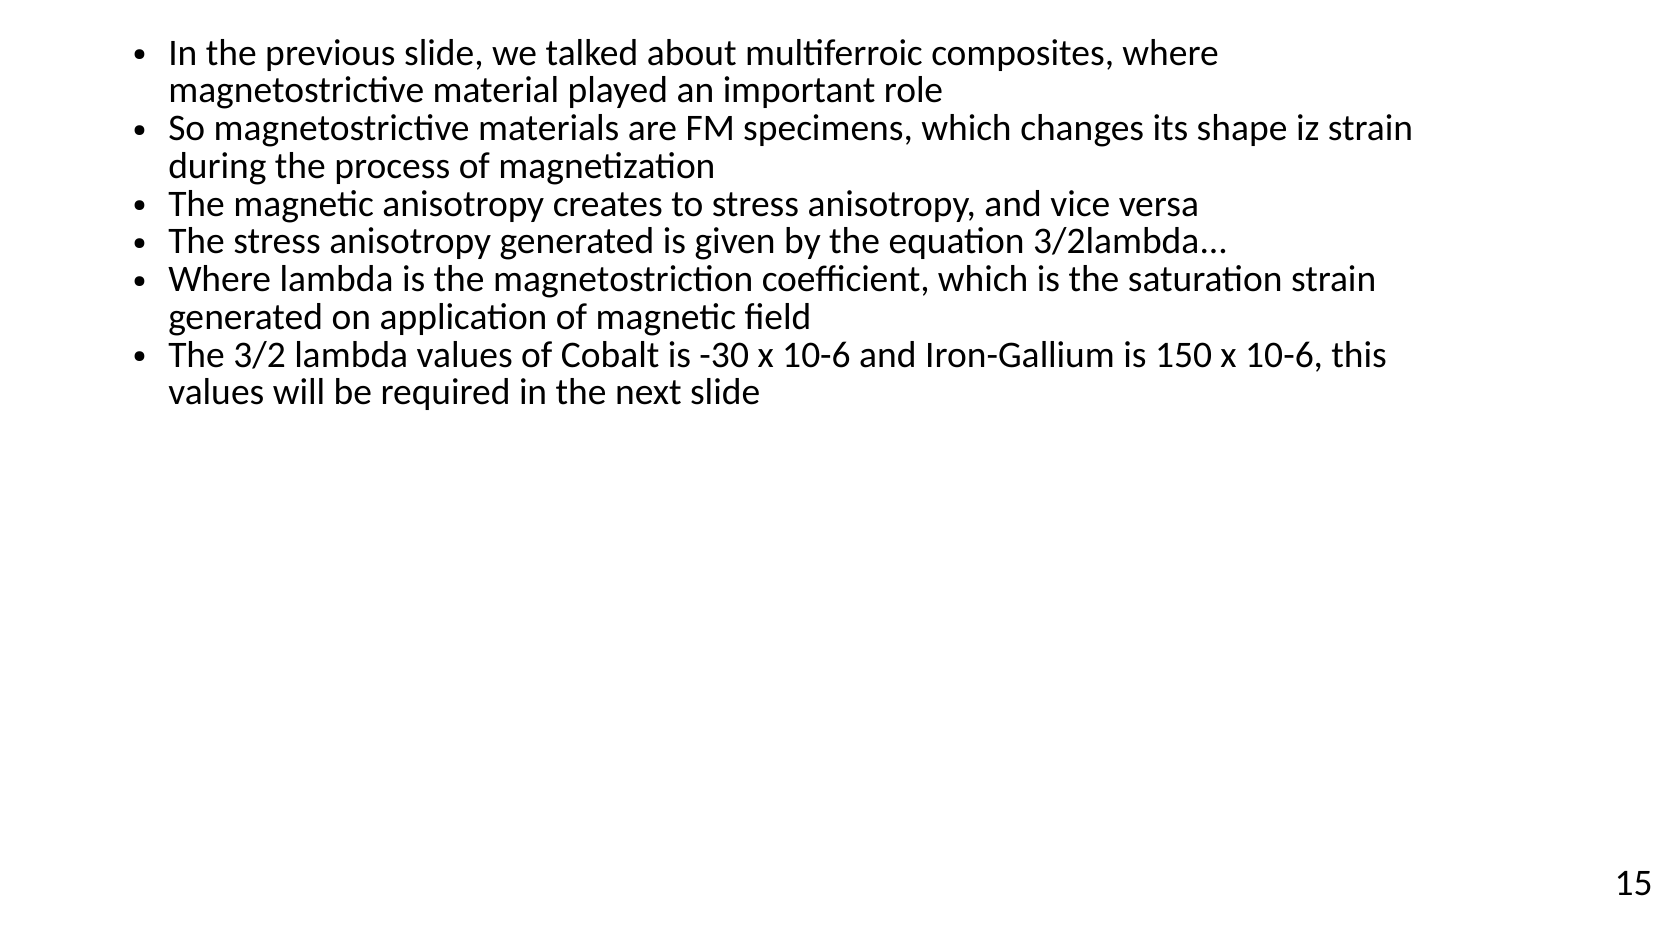

In the previous slide, we talked about multiferroic composites, where magnetostrictive material played an important role
So magnetostrictive materials are FM specimens, which changes its shape iz strain during the process of magnetization
The magnetic anisotropy creates to stress anisotropy, and vice versa
The stress anisotropy generated is given by the equation 3/2lambda...
Where lambda is the magnetostriction coefficient, which is the saturation strain generated on application of magnetic field
The 3/2 lambda values of Cobalt is -30 x 10-6 and Iron-Gallium is 150 x 10-6, this values will be required in the next slide